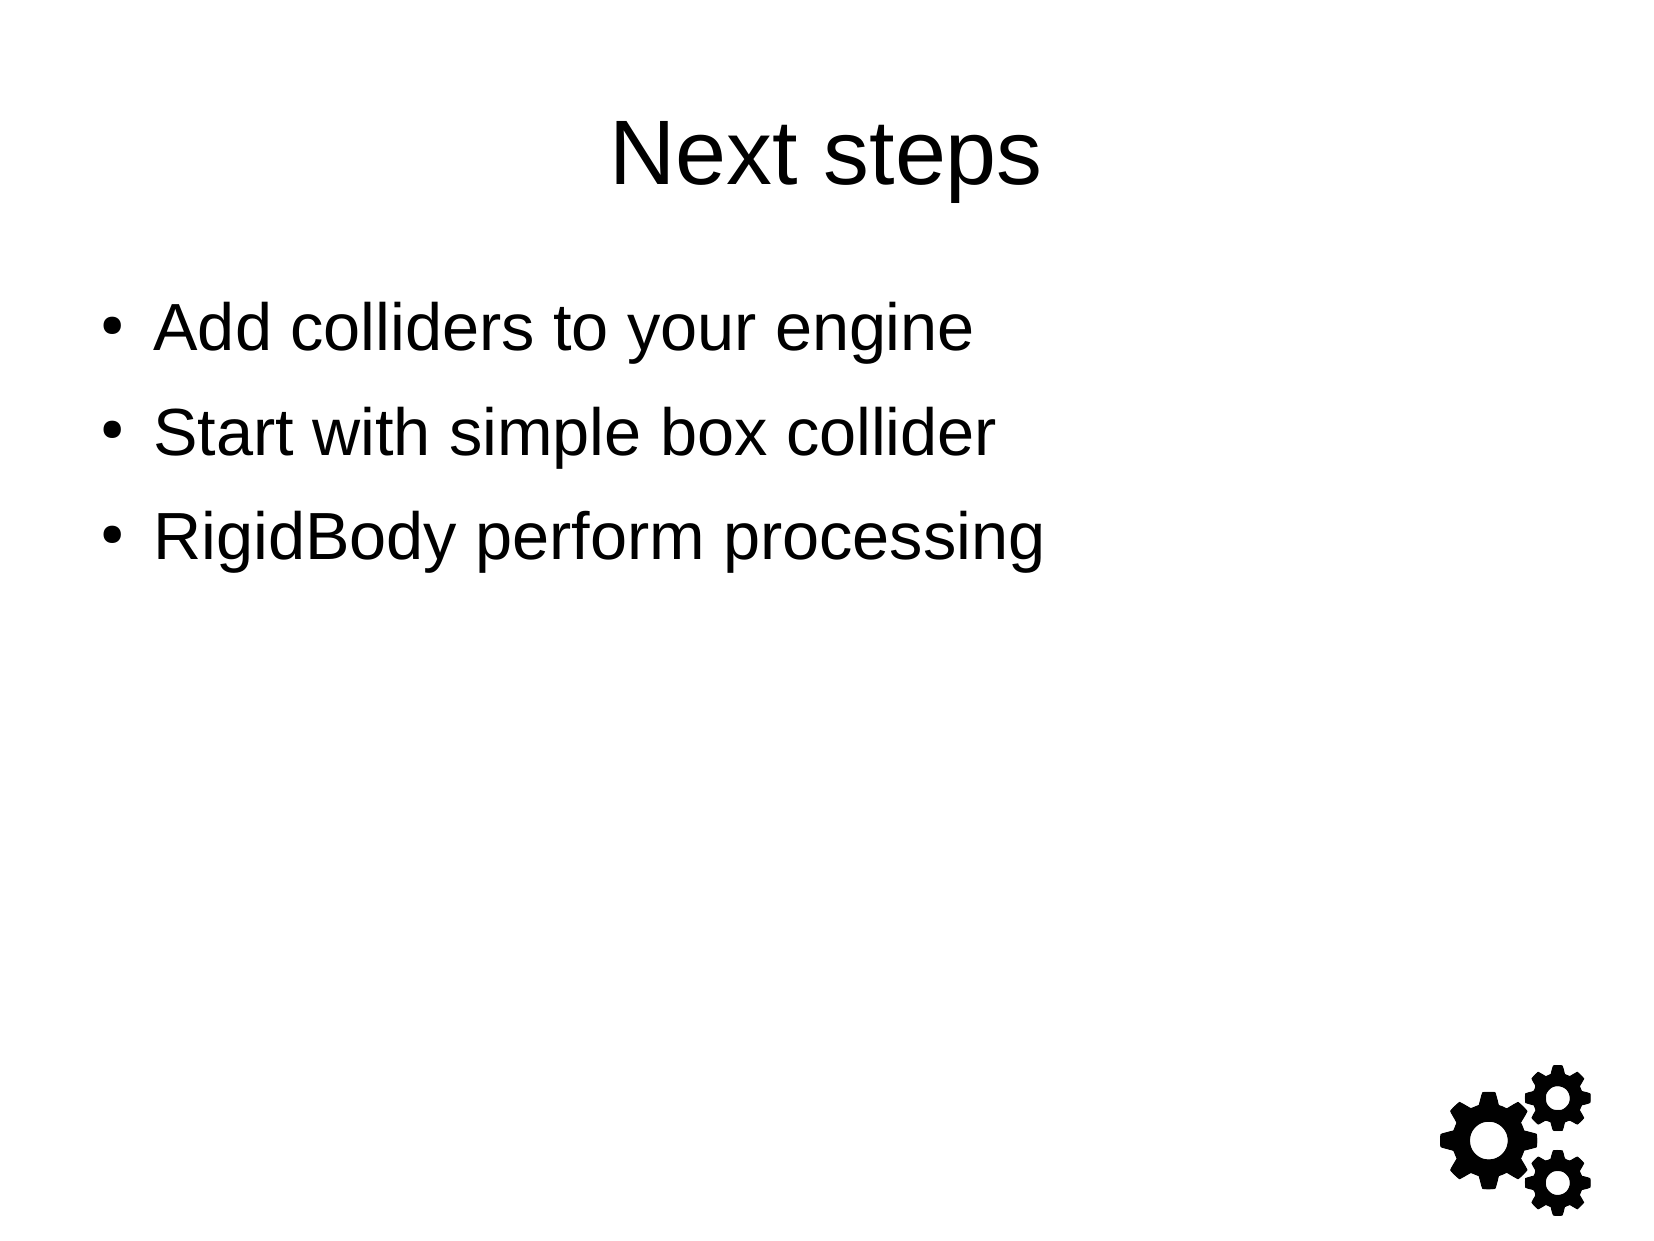

# Next steps
Add colliders to your engine
Start with simple box collider
RigidBody perform processing